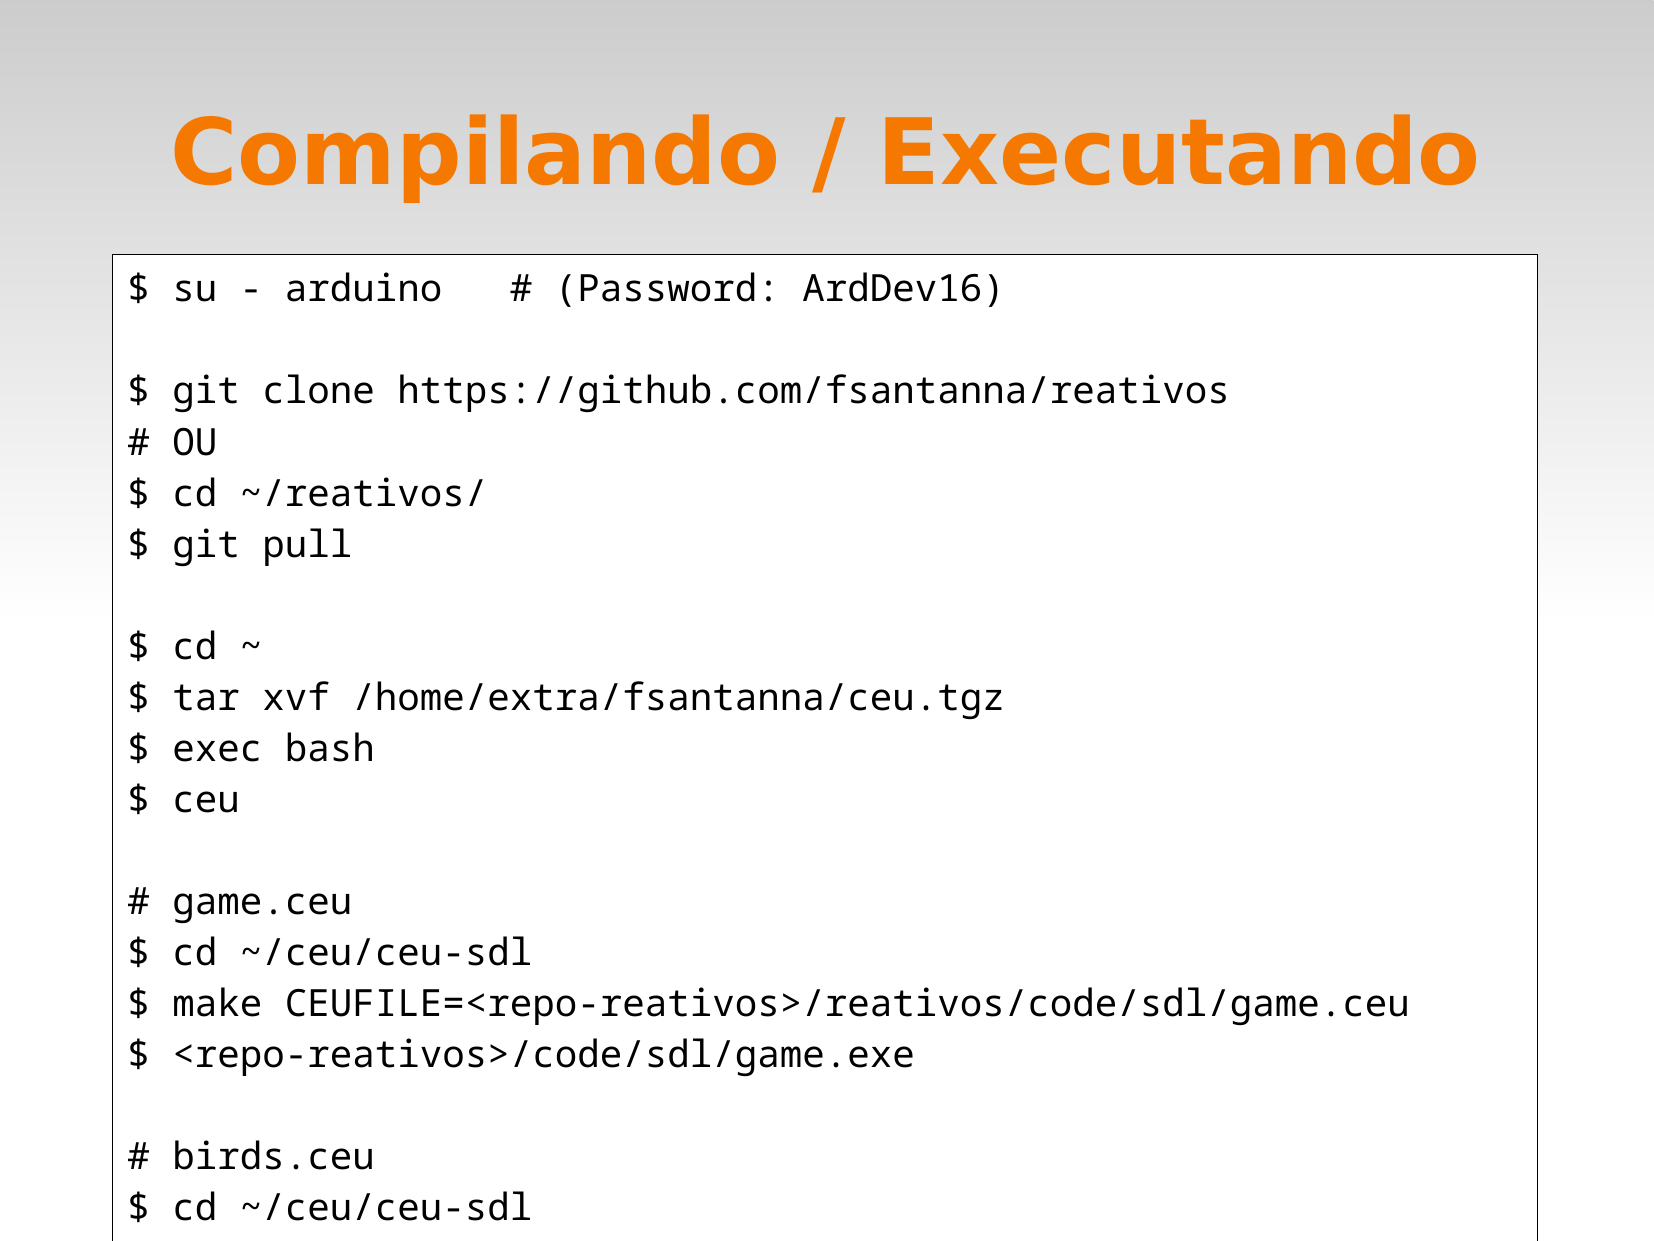

# Compilando / Executando
$ su - arduino # (Password: ArdDev16)
$ git clone https://github.com/fsantanna/reativos
# OU
$ cd ~/reativos/
$ git pull
$ cd ~
$ tar xvf /home/extra/fsantanna/ceu.tgz
$ exec bash
$ ceu
# game.ceu
$ cd ~/ceu/ceu-sdl
$ make CEUFILE=<repo-reativos>/reativos/code/sdl/game.ceu
$ <repo-reativos>/code/sdl/game.exe
# birds.ceu
$ cd ~/ceu/ceu-sdl
$ make CEUFILE=<repo-reativos>/reativos/code/sdl/birds.ceu
$ cd <repo-reativos>/code/sdl/ && ./birds.exe